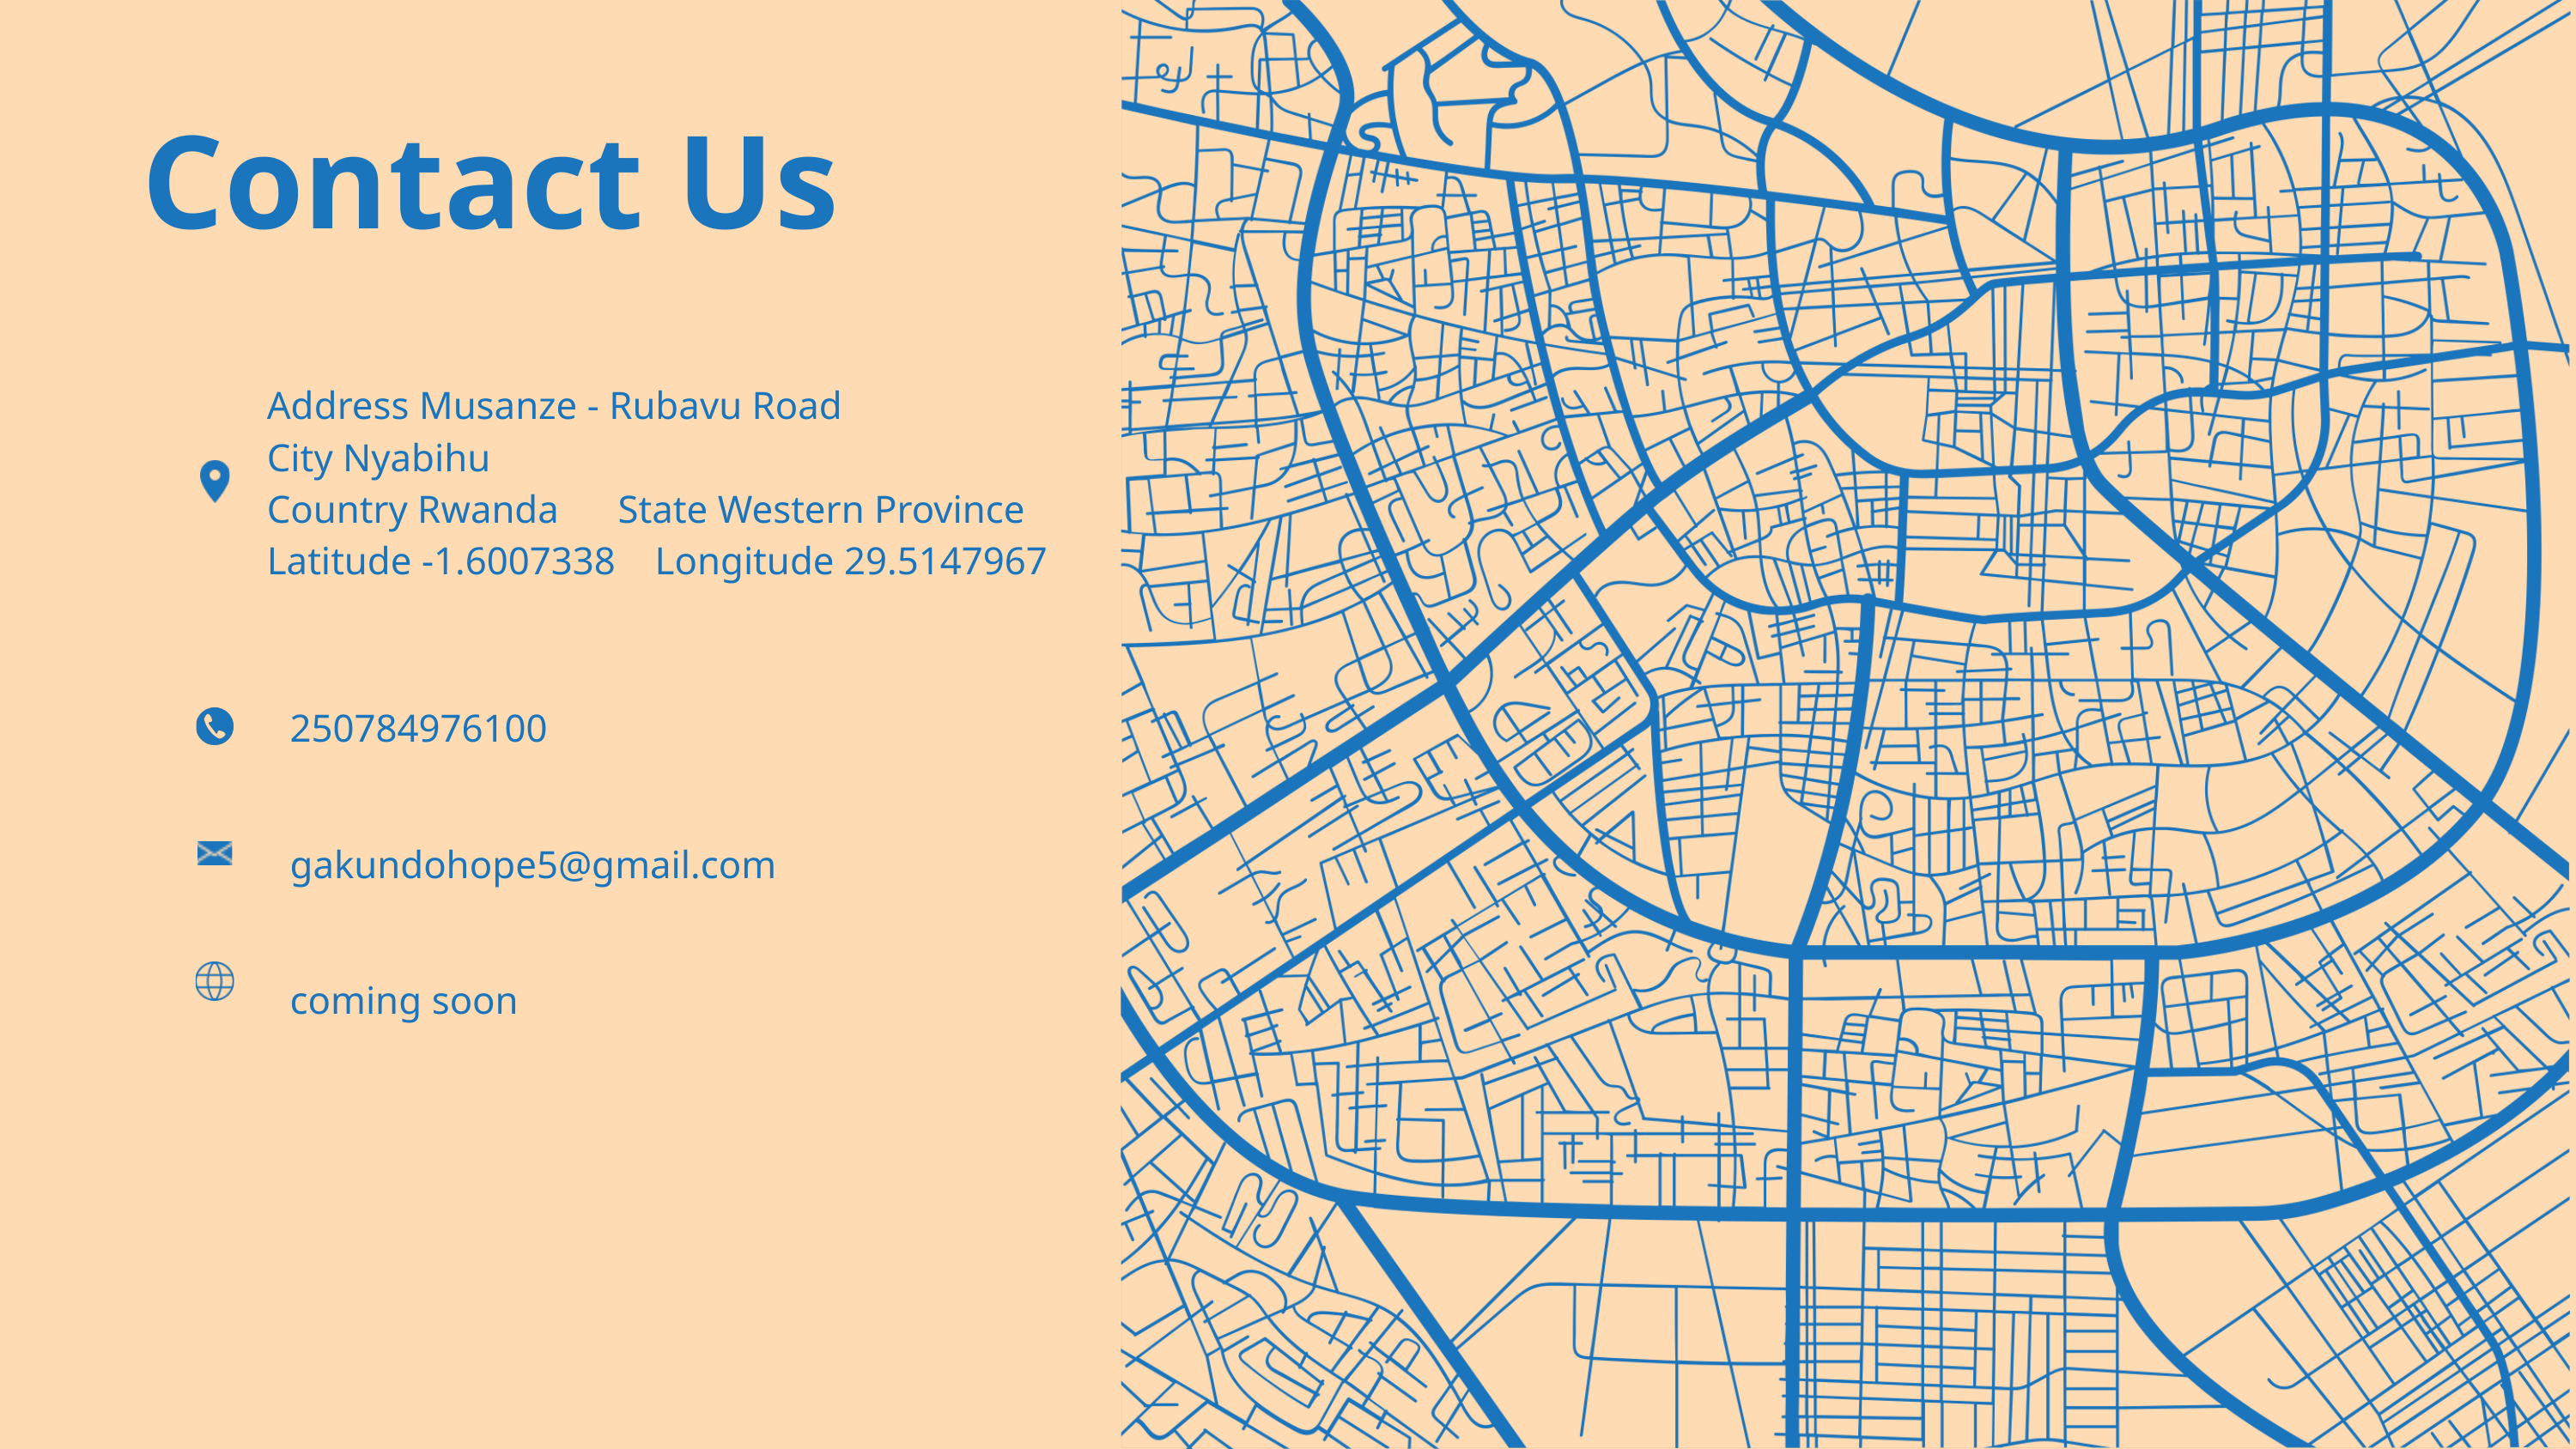

Contact Us
Address Musanze - Rubavu Road
City Nyabihu
Country Rwanda State Western Province
Latitude -1.6007338 Longitude 29.5147967
250784976100
gakundohope5@gmail.com
coming soon